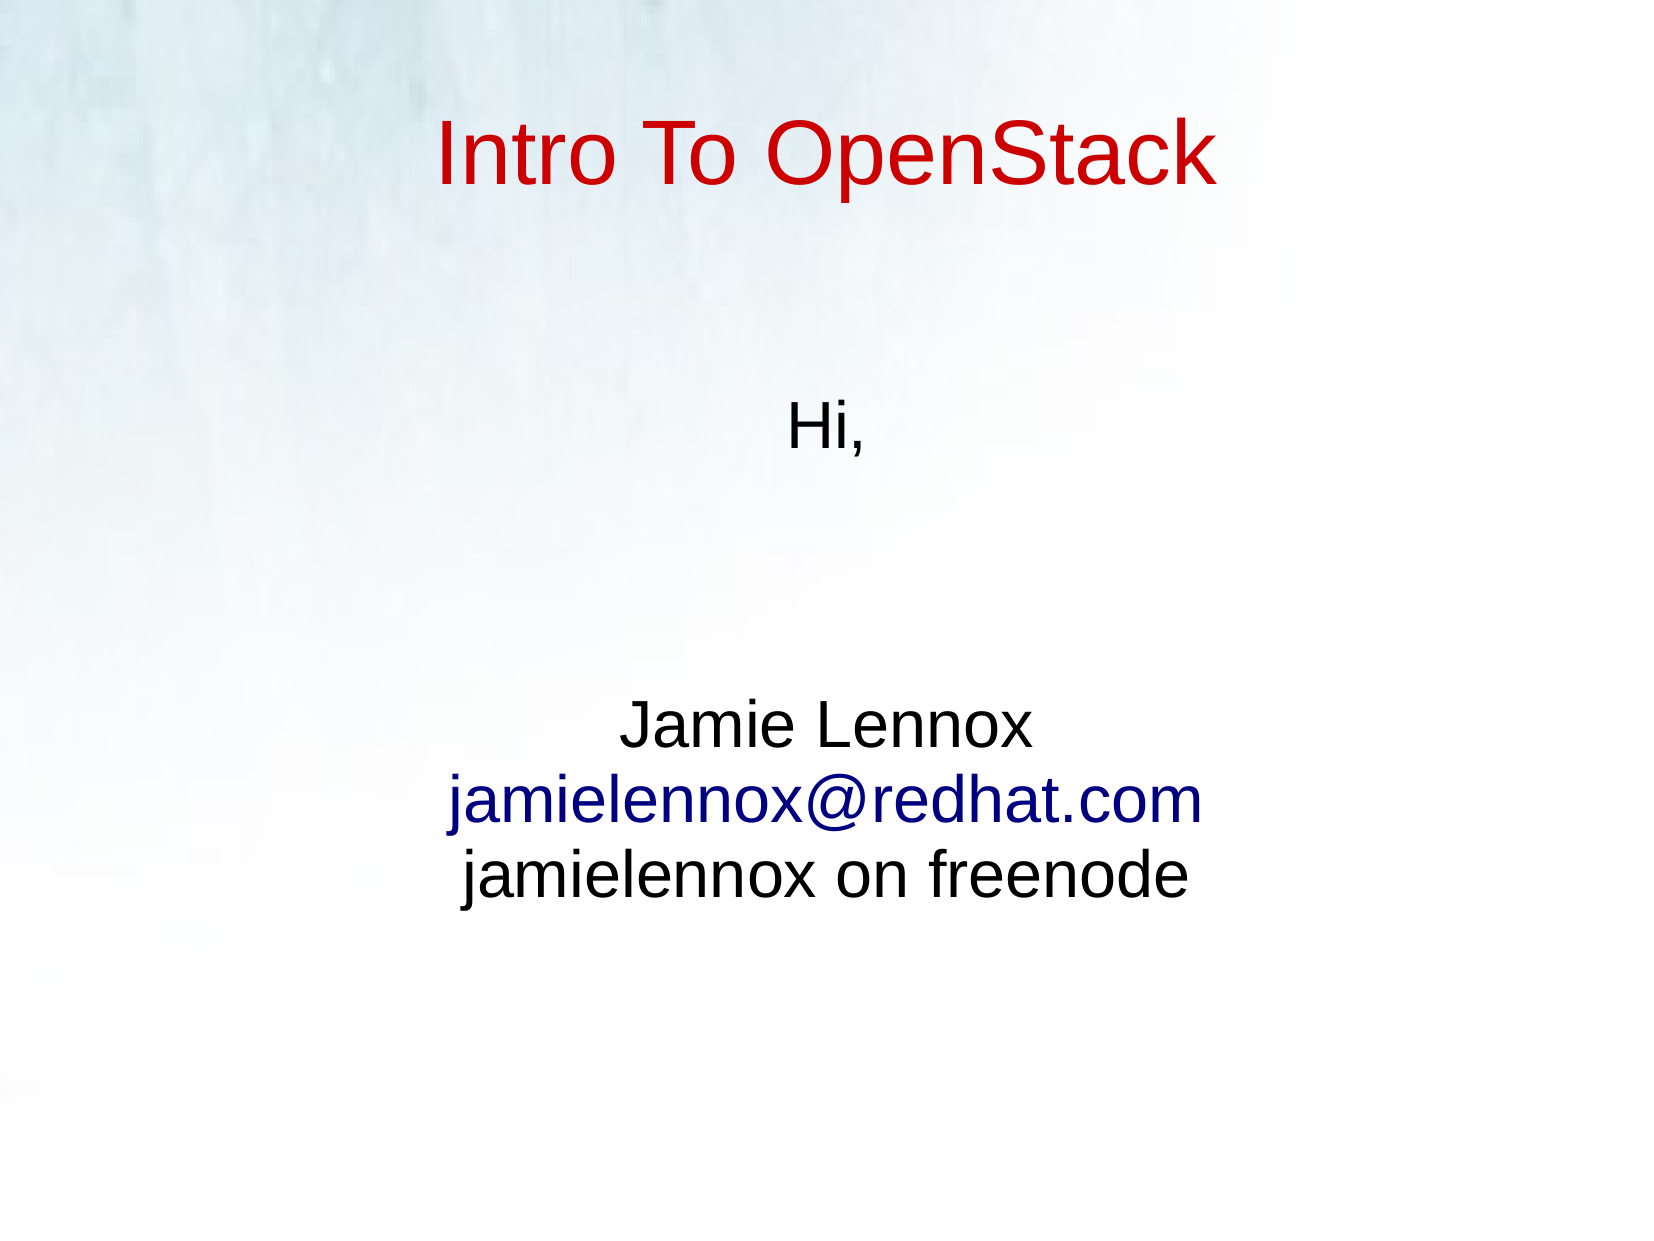

# Intro To OpenStack
Hi,
Jamie Lennox
jamielennox@redhat.com
jamielennox on freenode